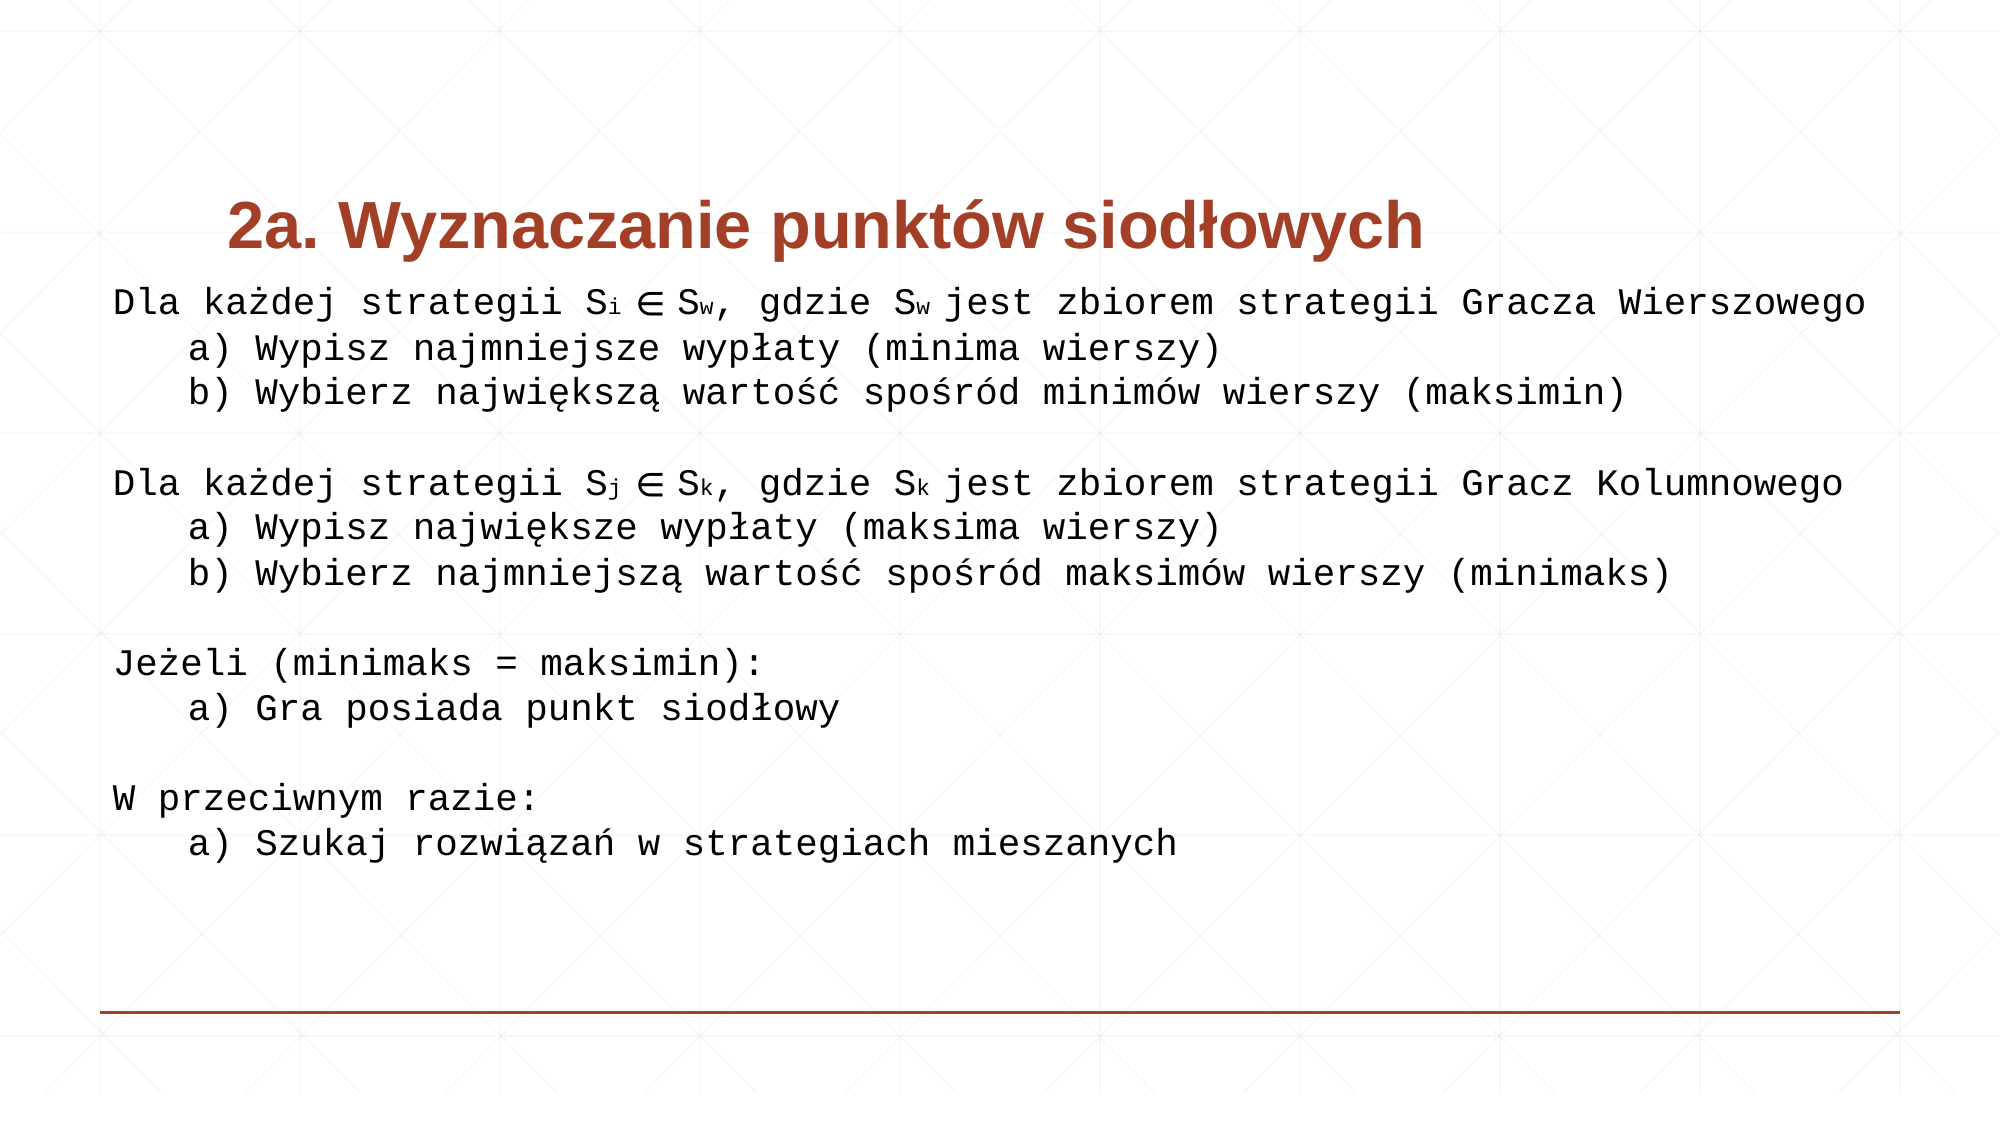

# 2a. Wyznaczanie punktów siodłowych
Dla każdej strategii Si ∈ Sw, gdzie Sw jest zbiorem strategii Gracza Wierszowego
	a) Wypisz najmniejsze wypłaty (minima wierszy)
	b) Wybierz największą wartość spośród minimów wierszy (maksimin)
Dla każdej strategii Sj ∈ Sk, gdzie Sk jest zbiorem strategii Gracz Kolumnowego
	a) Wypisz największe wypłaty (maksima wierszy)
	b) Wybierz najmniejszą wartość spośród maksimów wierszy (minimaks)
Jeżeli (minimaks = maksimin):
	a) Gra posiada punkt siodłowy
W przeciwnym razie:
	a) Szukaj rozwiązań w strategiach mieszanych